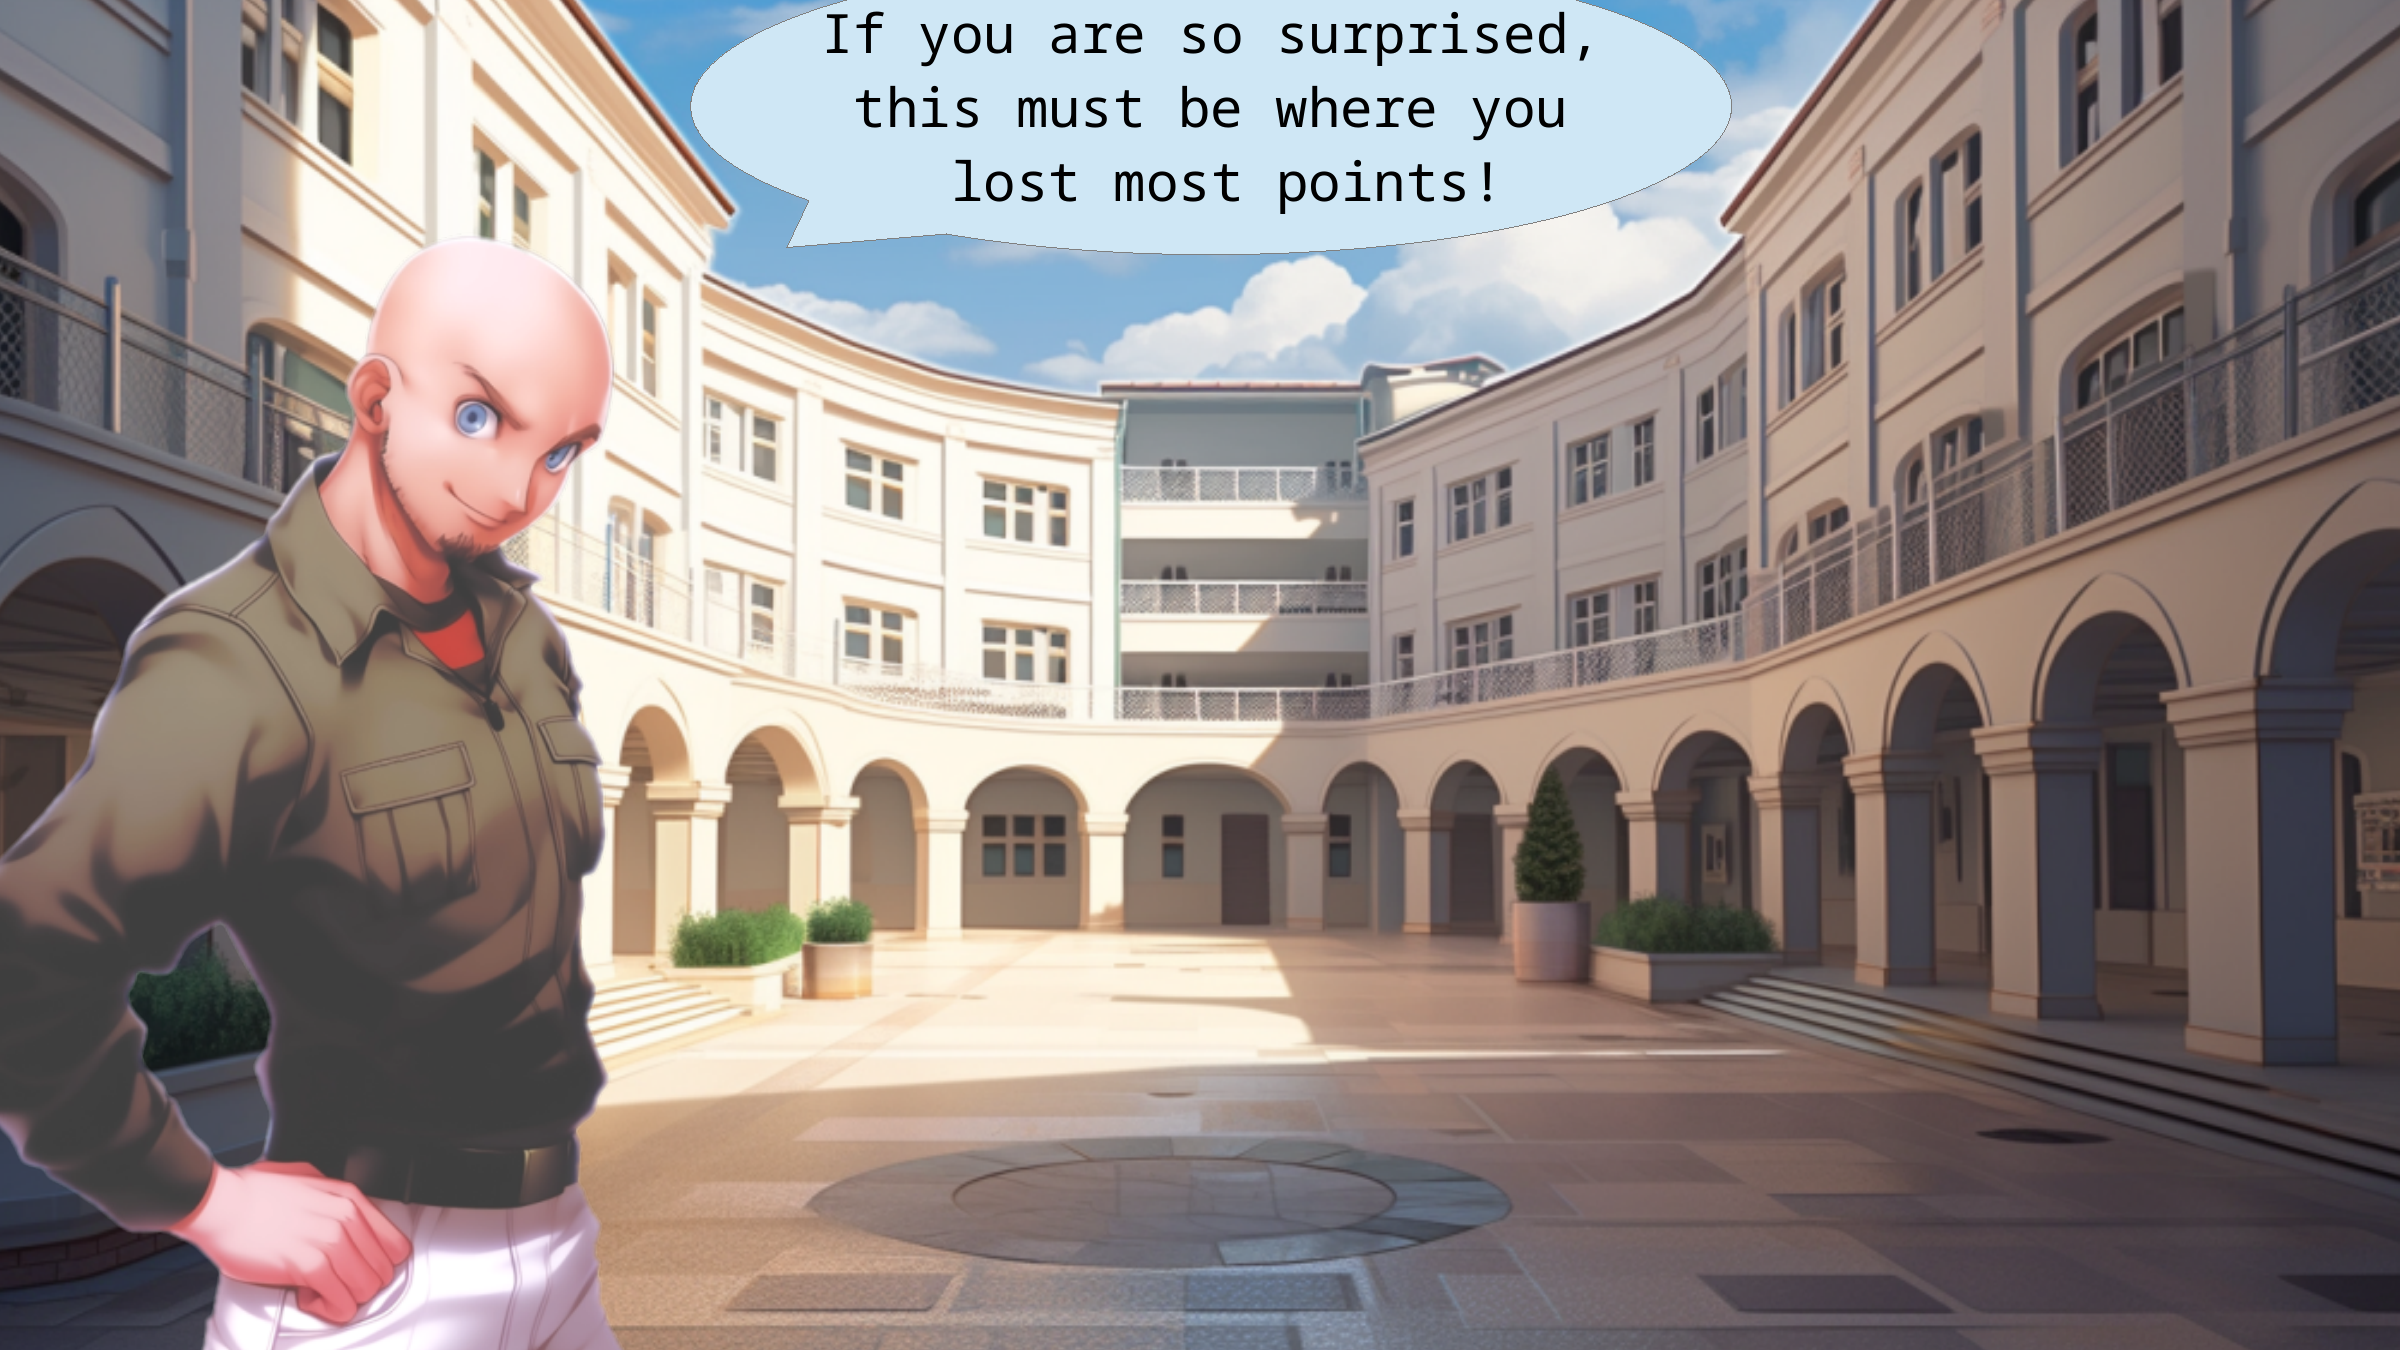

If you are so surprised,
this must be where you
 lost most points!